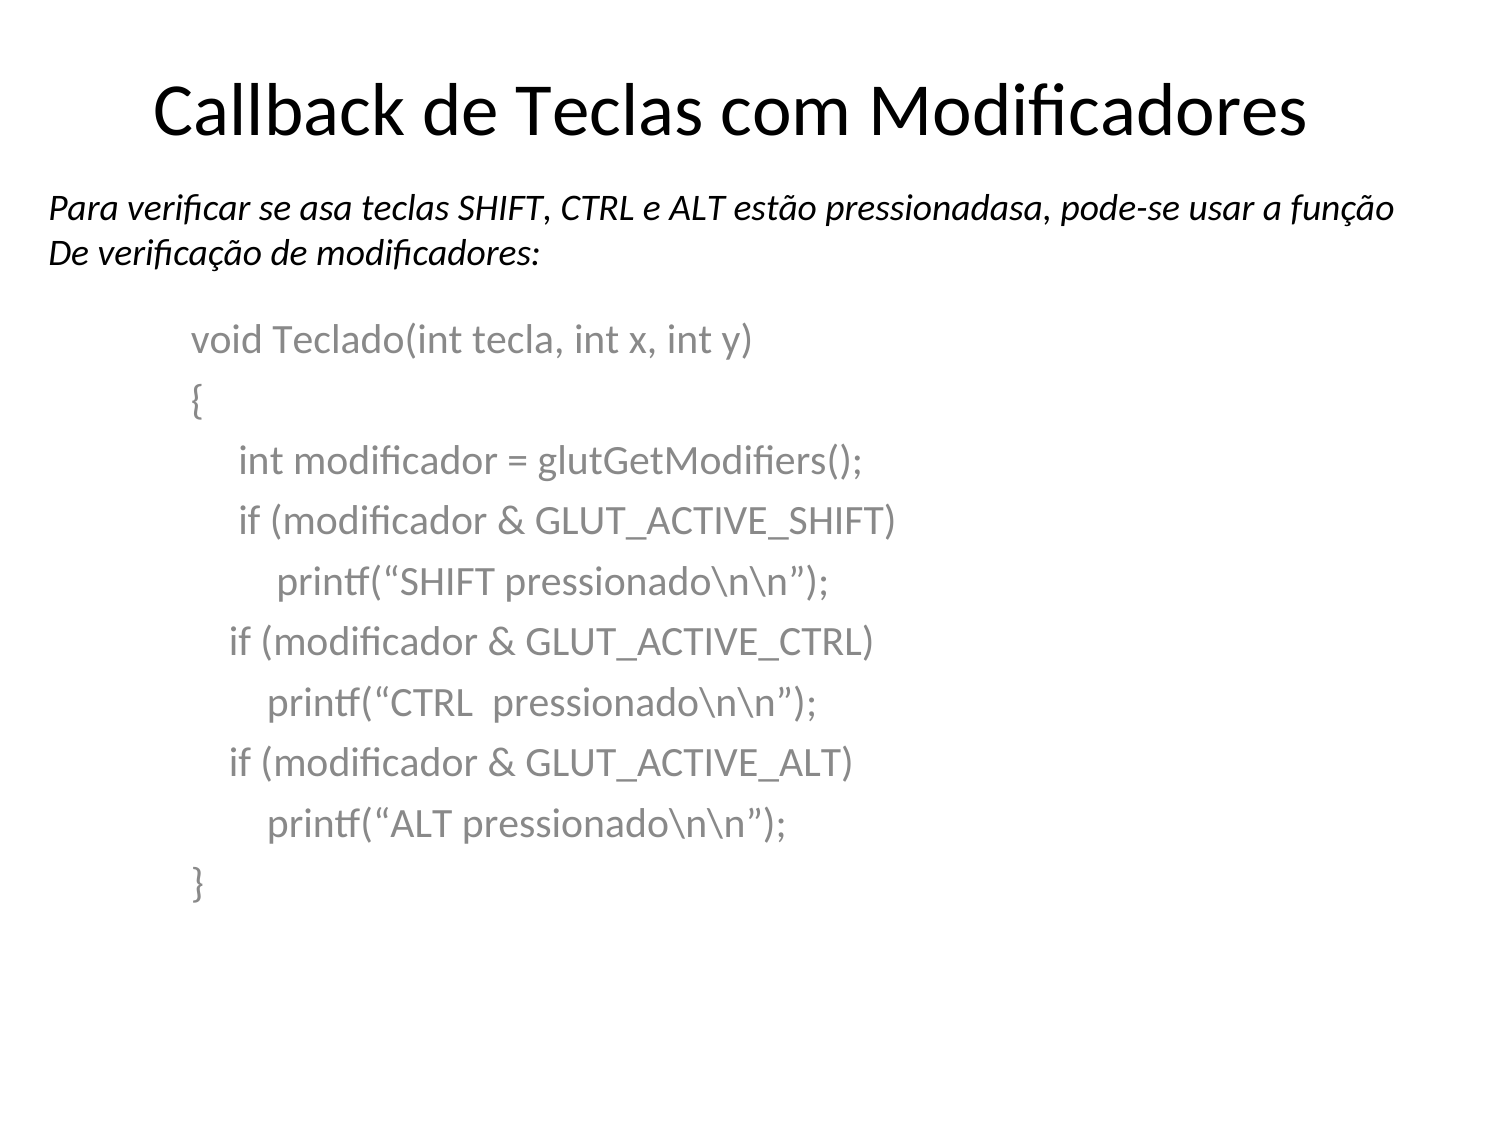

# Callback de Teclas com Modificadores
Para verificar se asa teclas SHIFT, CTRL e ALT estão pressionadasa, pode-se usar a função
De verificação de modificadores:
void Teclado(int tecla, int x, int y)
{
 int modificador = glutGetModifiers();
 if (modificador & GLUT_ACTIVE_SHIFT)
 printf(“SHIFT pressionado\n\n”);
 if (modificador & GLUT_ACTIVE_CTRL)
 printf(“CTRL pressionado\n\n”);
 if (modificador & GLUT_ACTIVE_ALT)
 printf(“ALT pressionado\n\n”);
}